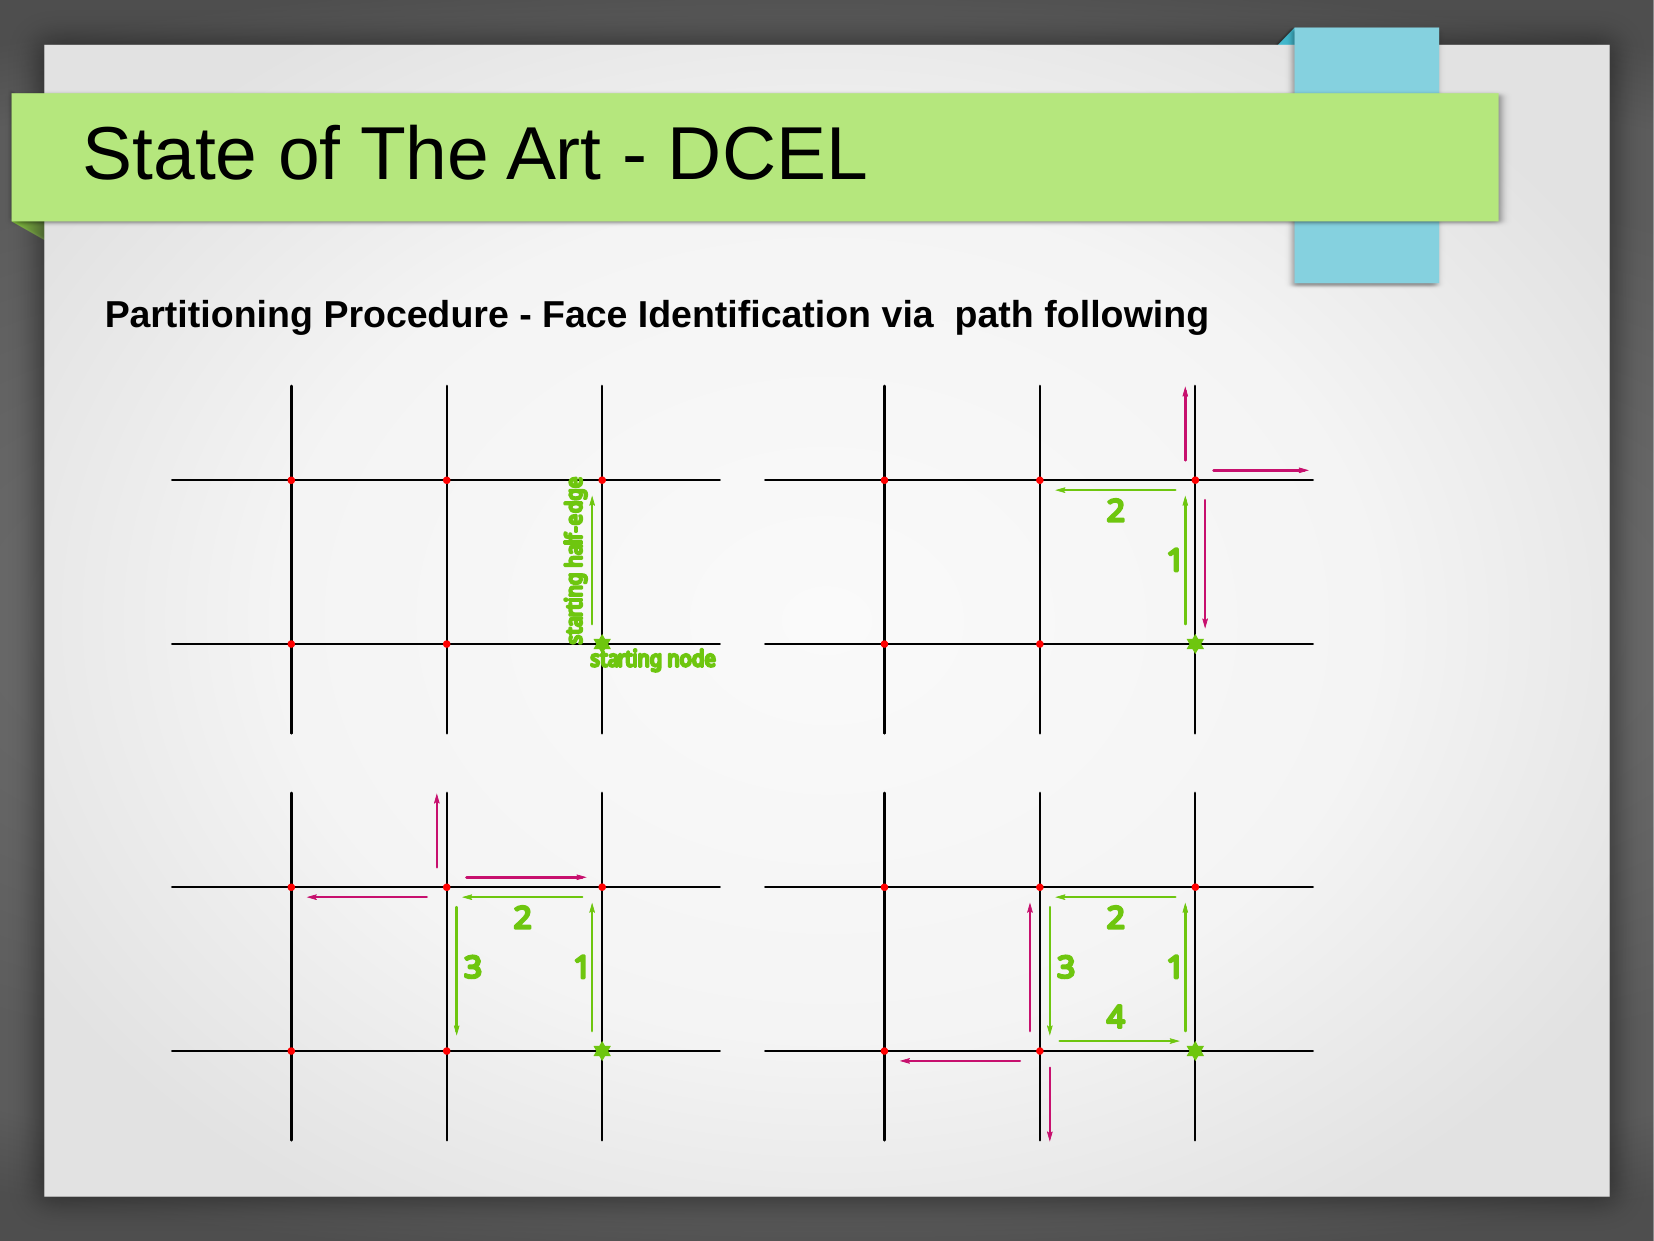

# State of The Art - DCEL
Partitioning Procedure - Face Identification via path following